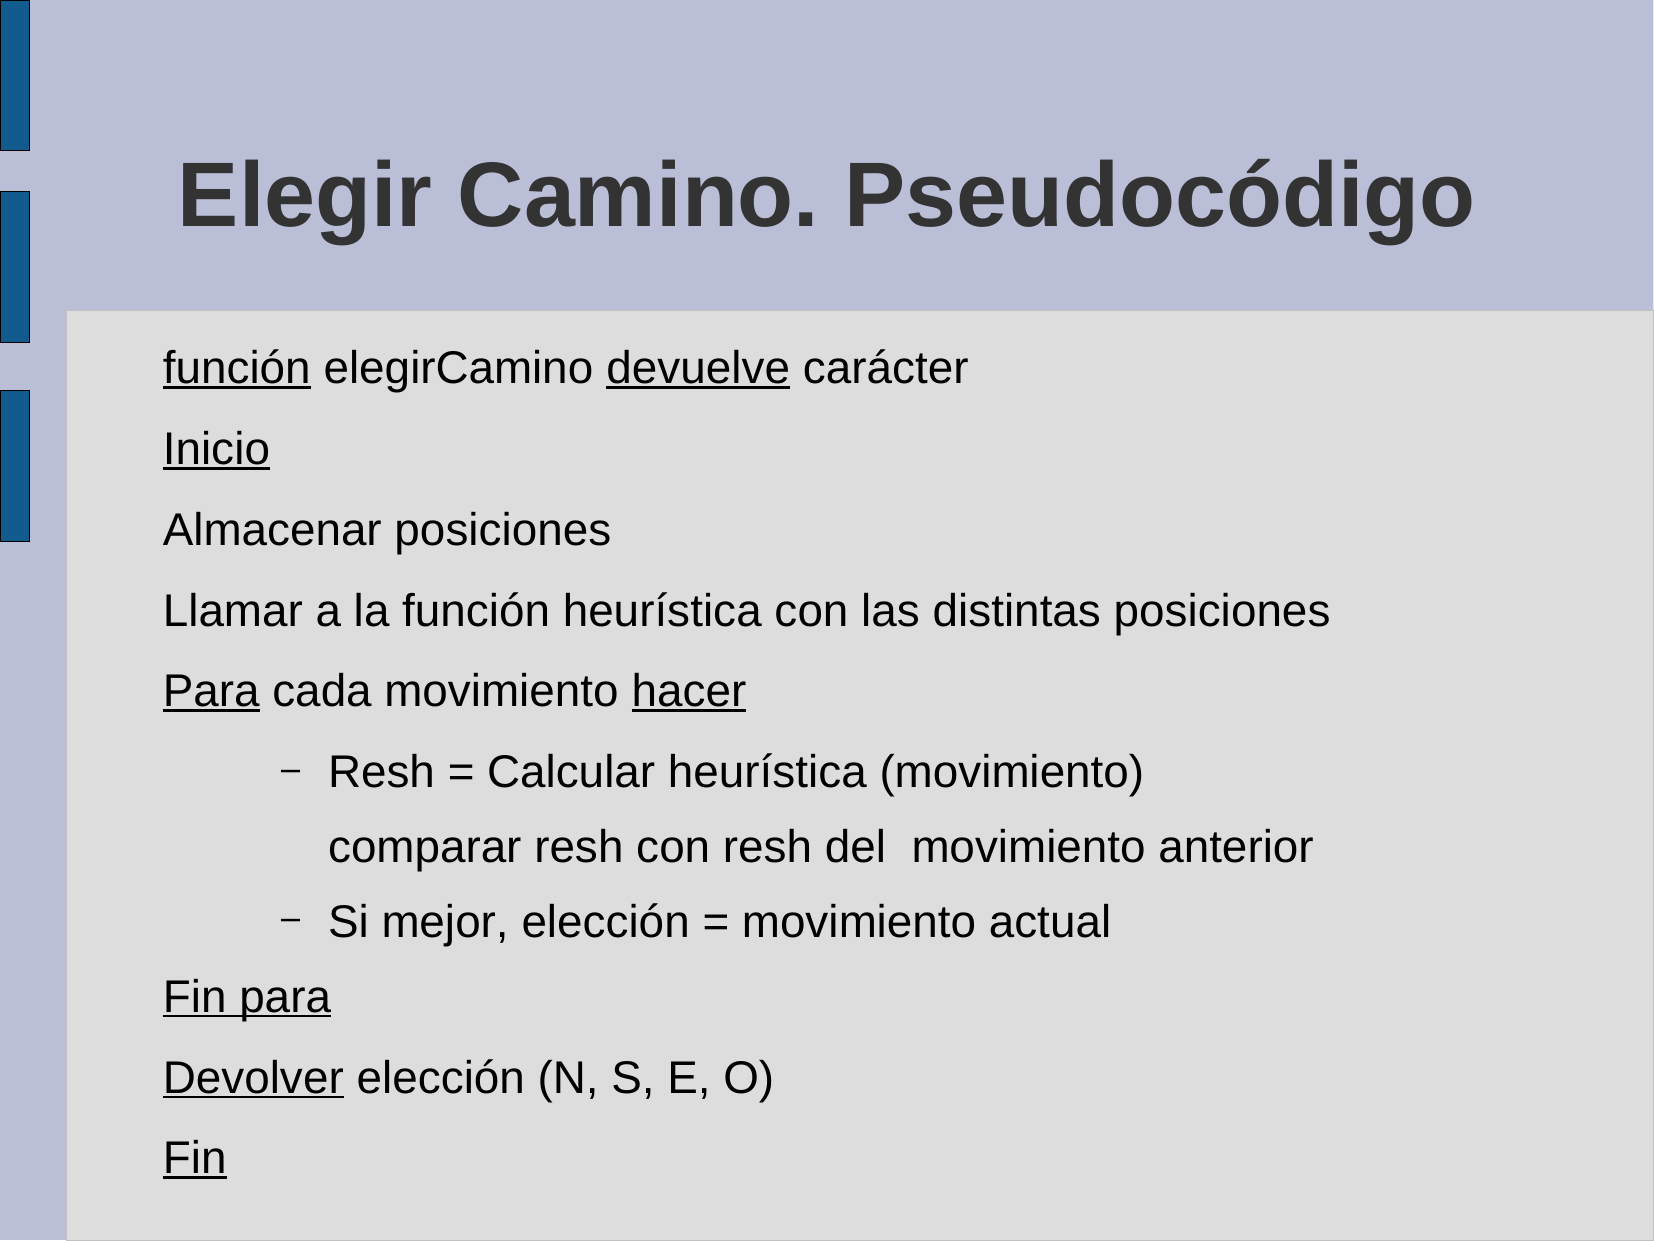

# Elegir Camino. Pseudocódigo
función elegirCamino devuelve carácter
Inicio
Almacenar posiciones
Llamar a la función heurística con las distintas posiciones
Para cada movimiento hacer
Resh = Calcular heurística (movimiento)
comparar resh con resh del movimiento anterior
Si mejor, elección = movimiento actual
Fin para
Devolver elección (N, S, E, O)
Fin